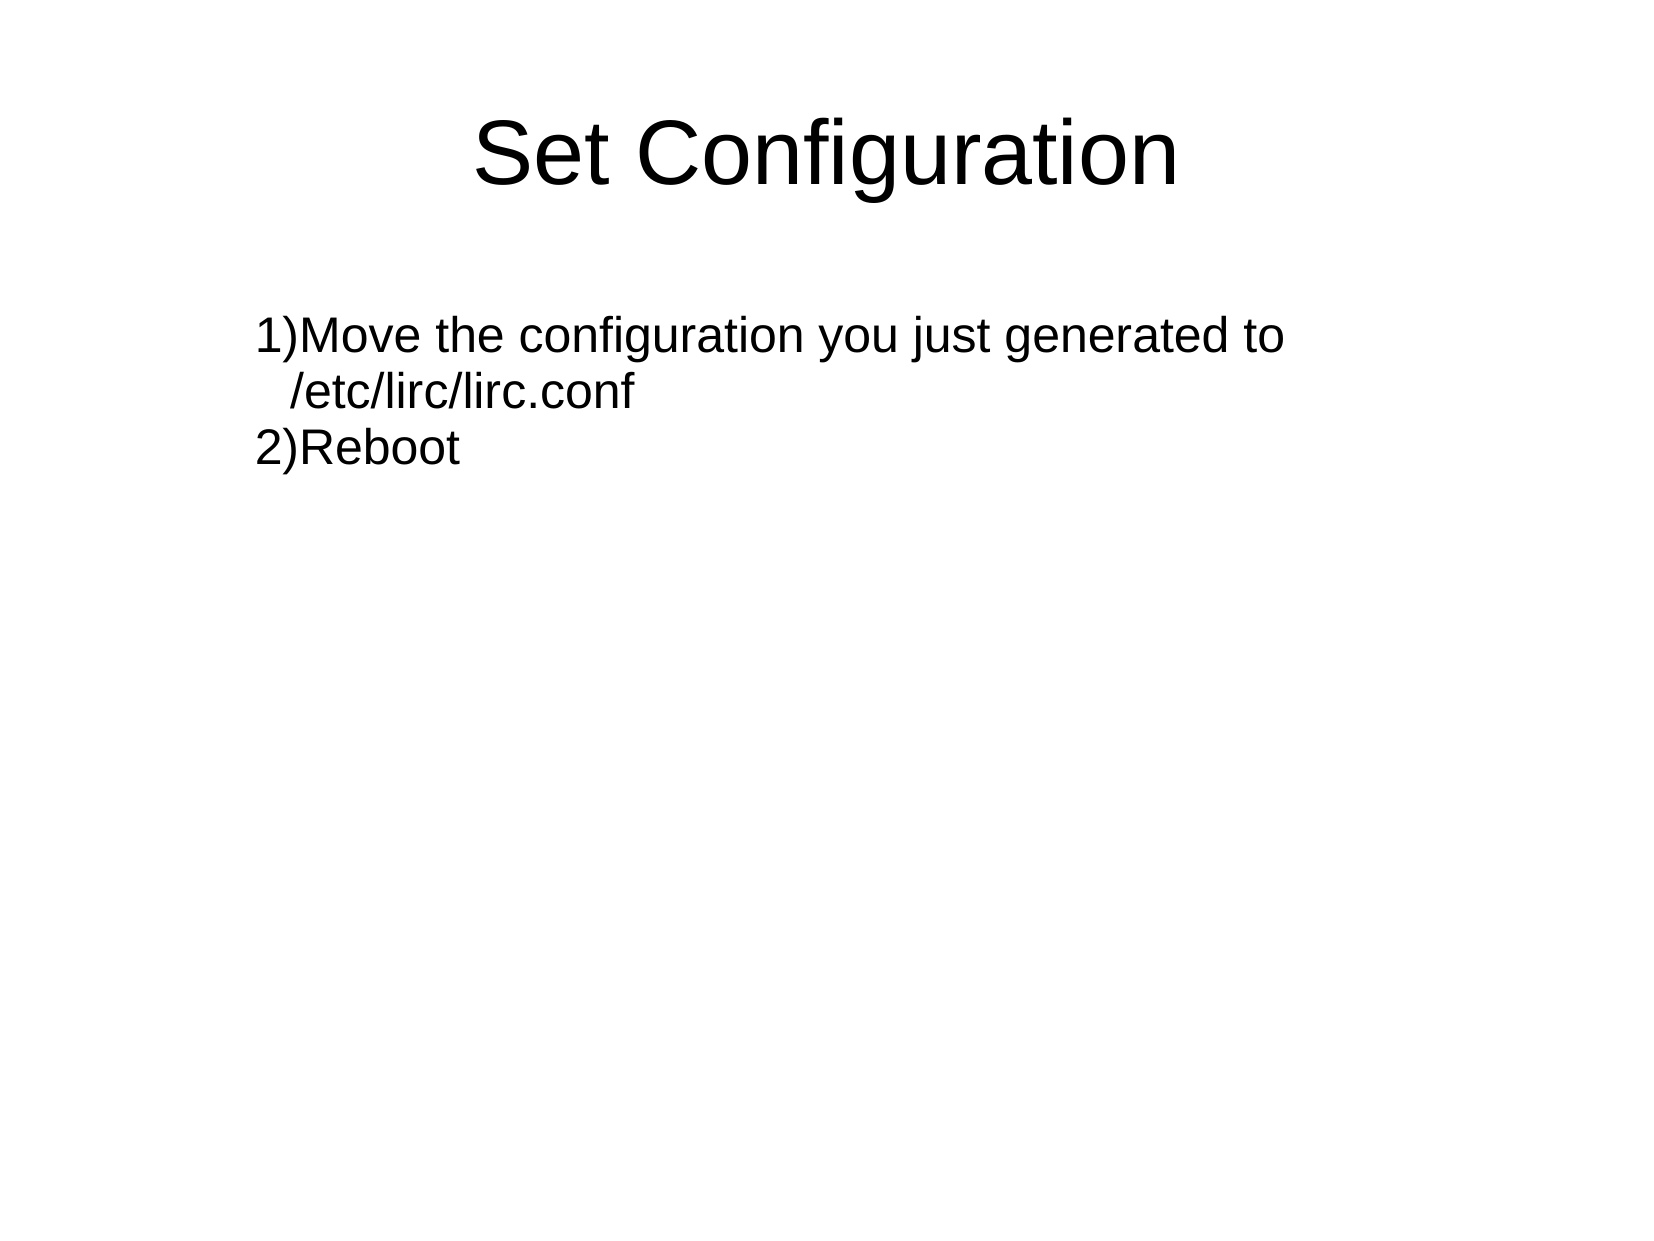

# Set Configuration
Move the configuration you just generated to /etc/lirc/lirc.conf
Reboot